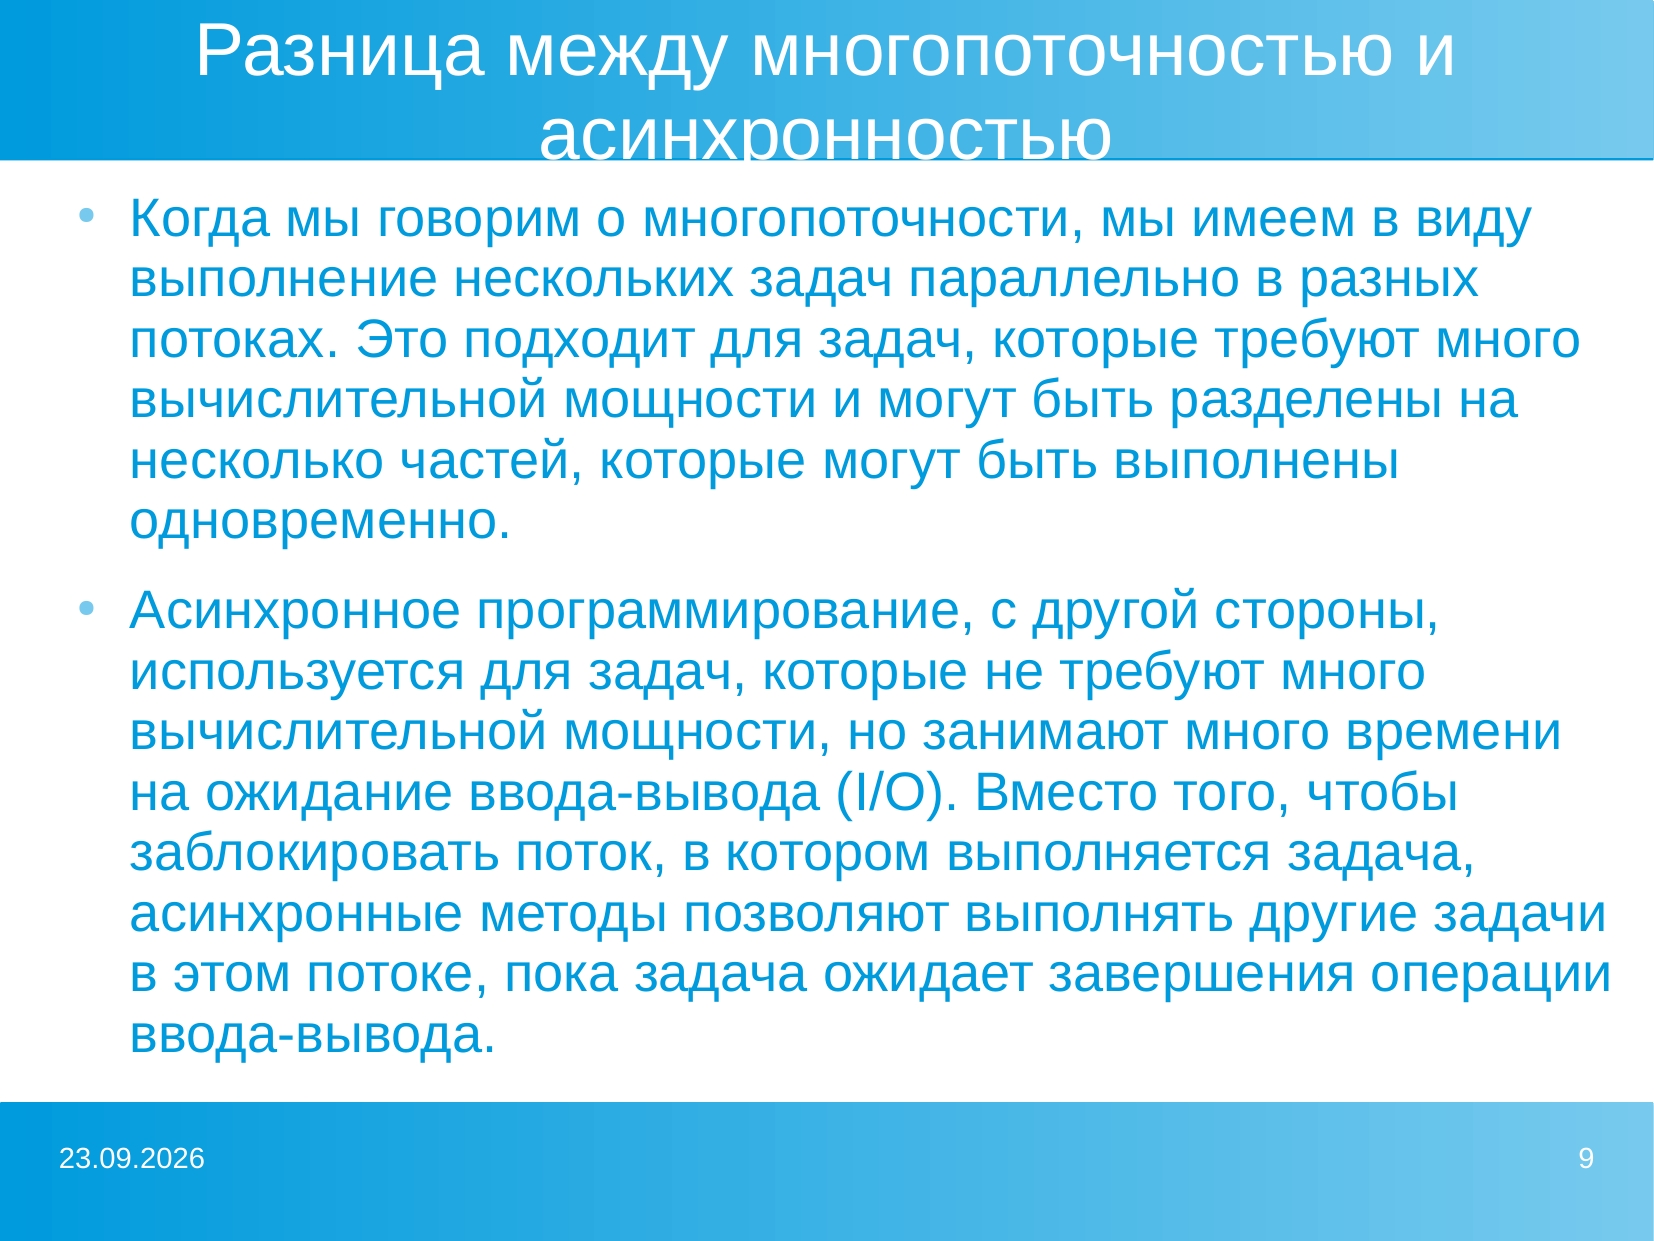

# Разница между многопоточностью и асинхронностью
Когда мы говорим о многопоточности, мы имеем в виду выполнение нескольких задач параллельно в разных потоках. Это подходит для задач, которые требуют много вычислительной мощности и могут быть разделены на несколько частей, которые могут быть выполнены одновременно.
Асинхронное программирование, с другой стороны, используется для задач, которые не требуют много вычислительной мощности, но занимают много времени на ожидание ввода-вывода (I/O). Вместо того, чтобы заблокировать поток, в котором выполняется задача, асинхронные методы позволяют выполнять другие задачи в этом потоке, пока задача ожидает завершения операции ввода-вывода.
9